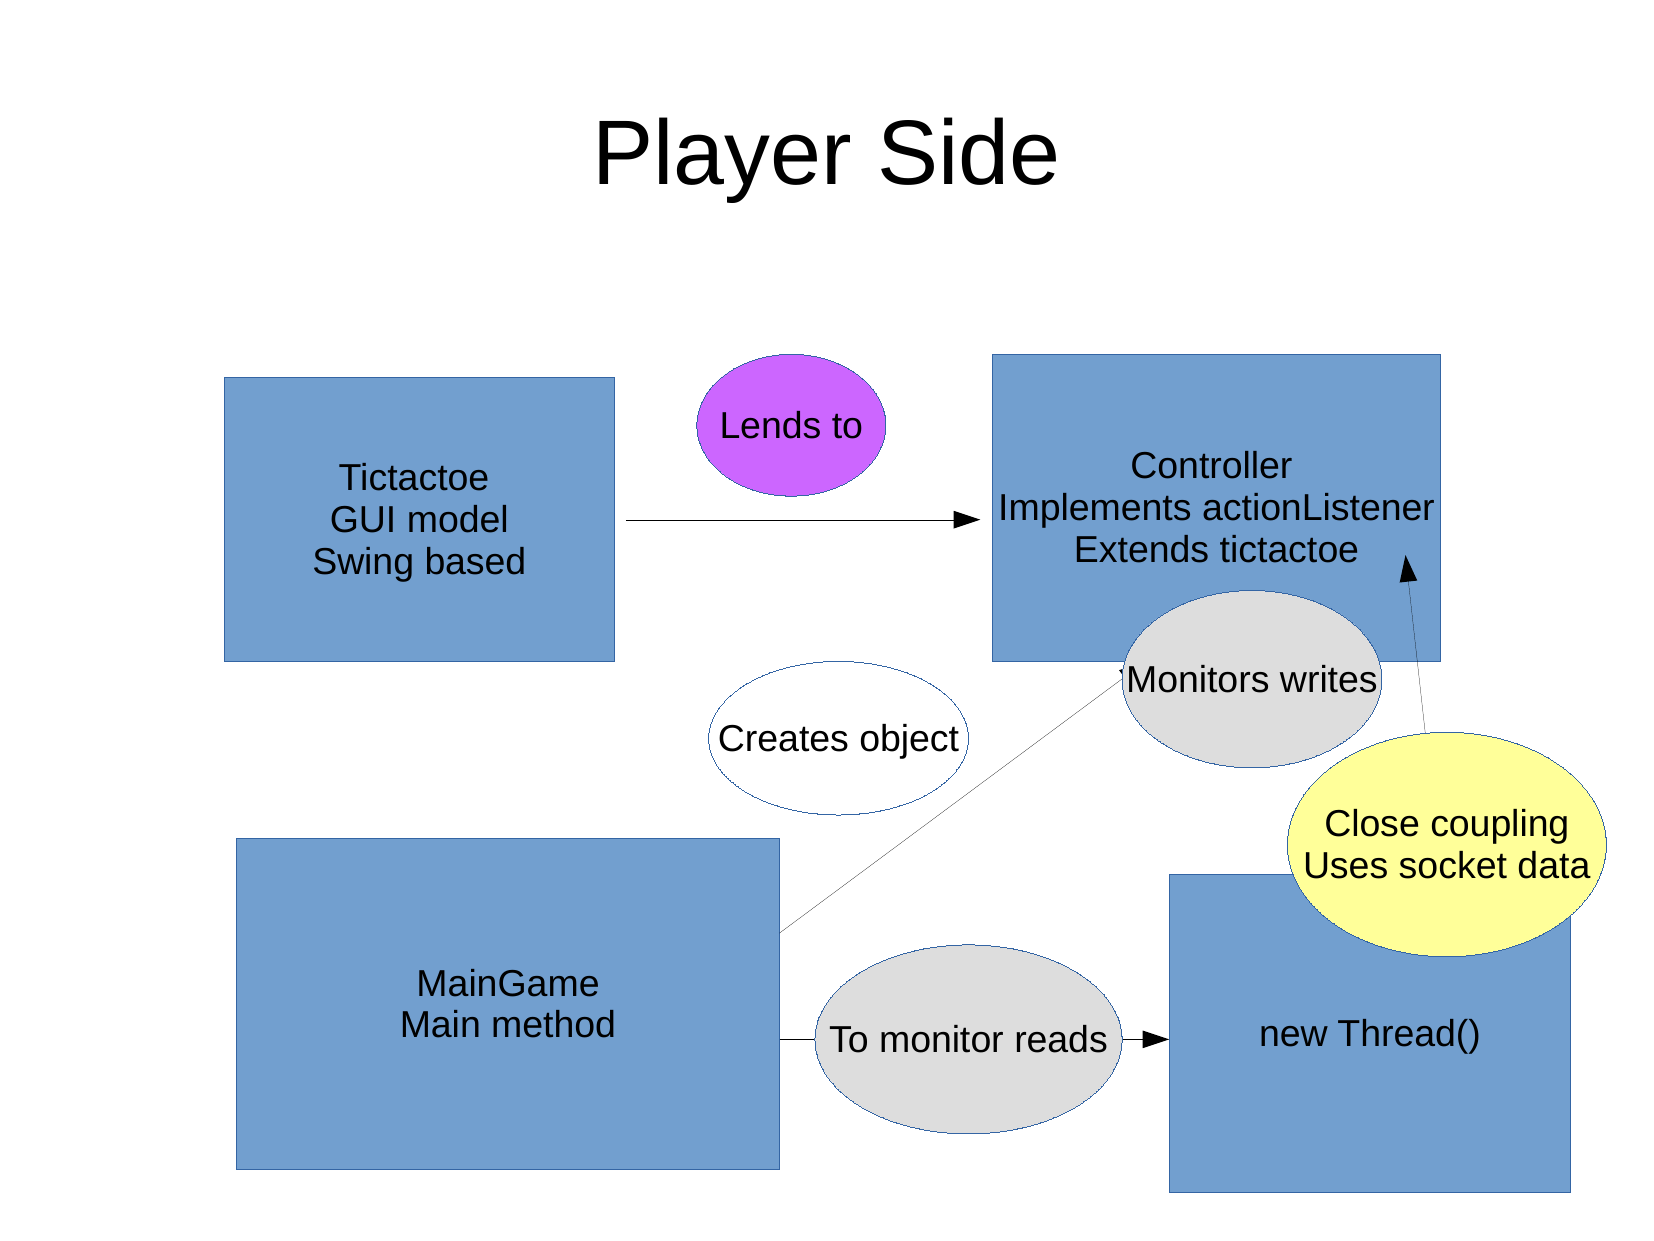

# Player Side
Lends to
Controller
Implements actionListener
Extends tictactoe
Tictactoe
GUI model
Swing based
Monitors writes
Creates object
Close coupling
Uses socket data
MainGame
Main method
new Thread()
To monitor reads